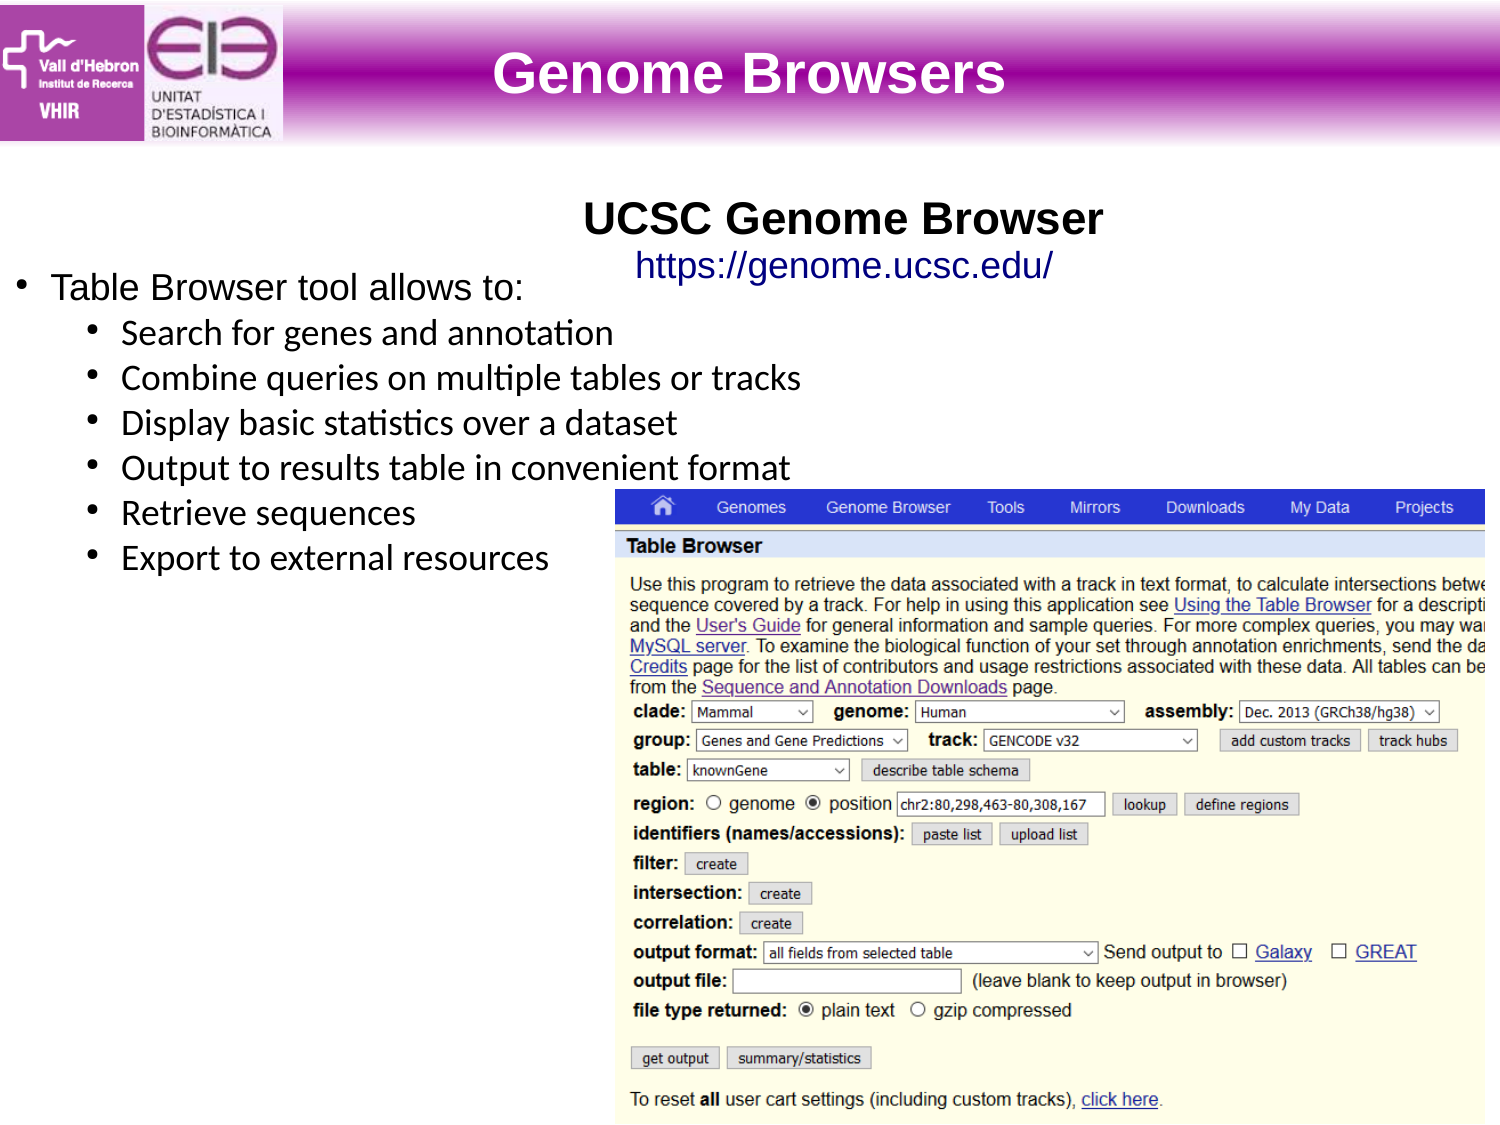

Genome Browsers
UCSC Genome Browser
https://genome.ucsc.edu/
Table Browser tool allows to:
Search for genes and annotation
Combine queries on multiple tables or tracks
Display basic statistics over a dataset
Output to results table in convenient format
Retrieve sequences
Export to external resources